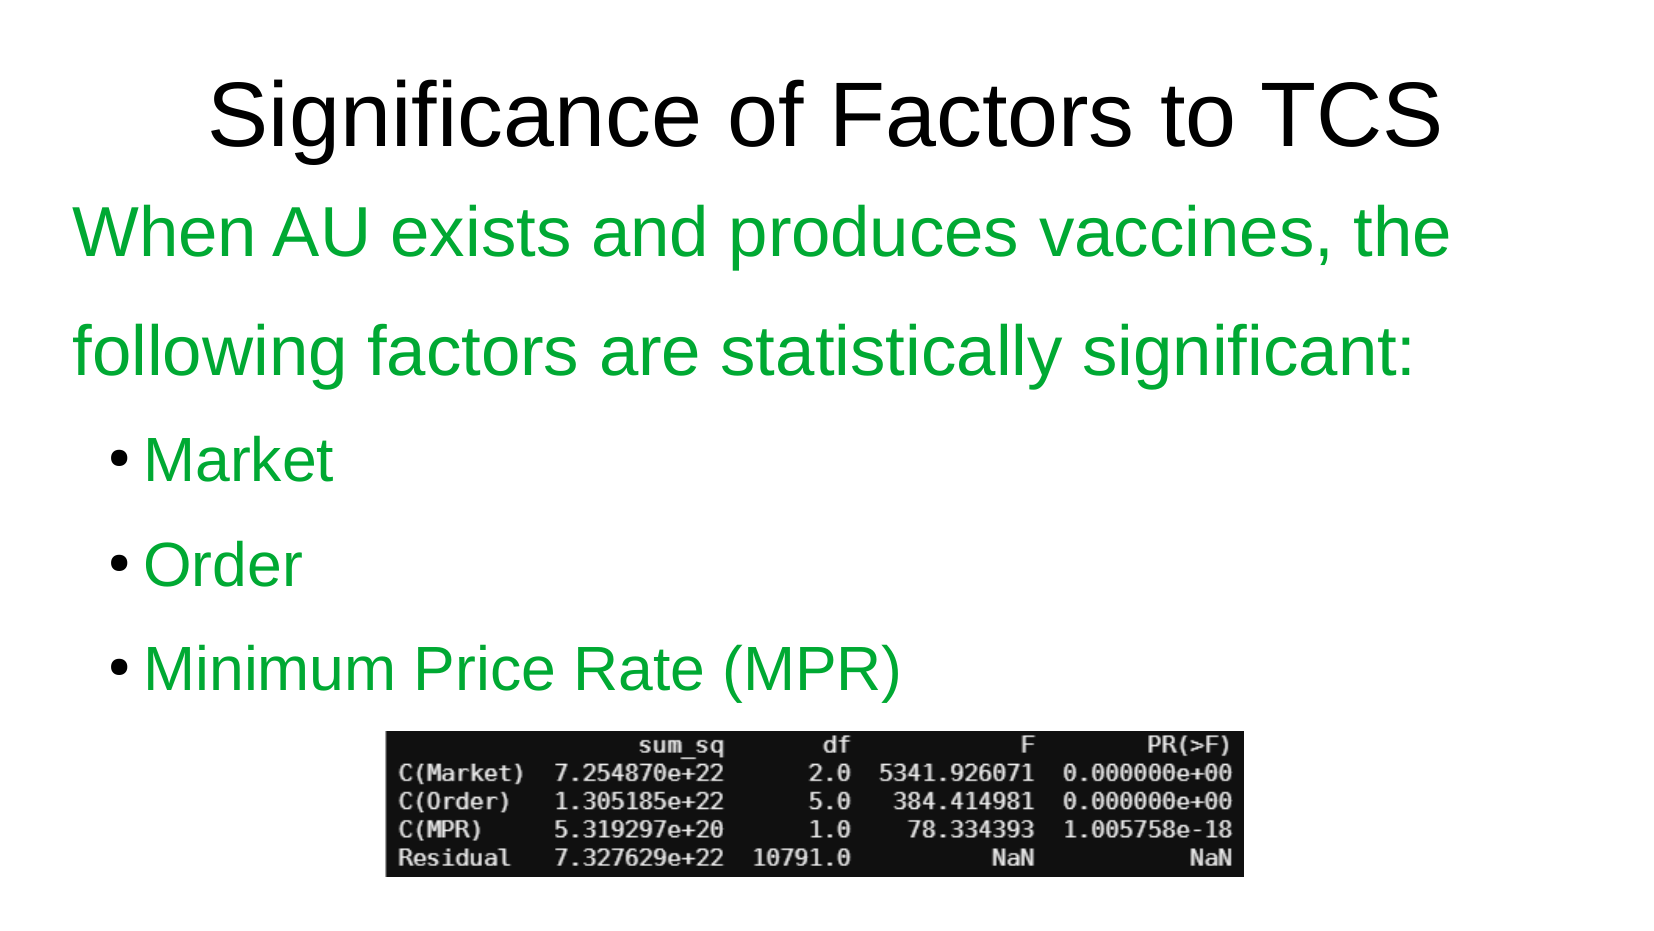

# Significance of Factors to TCS
When AU exists and produces vaccines, the
following factors are statistically significant:
Market
Order
Minimum Price Rate (MPR)